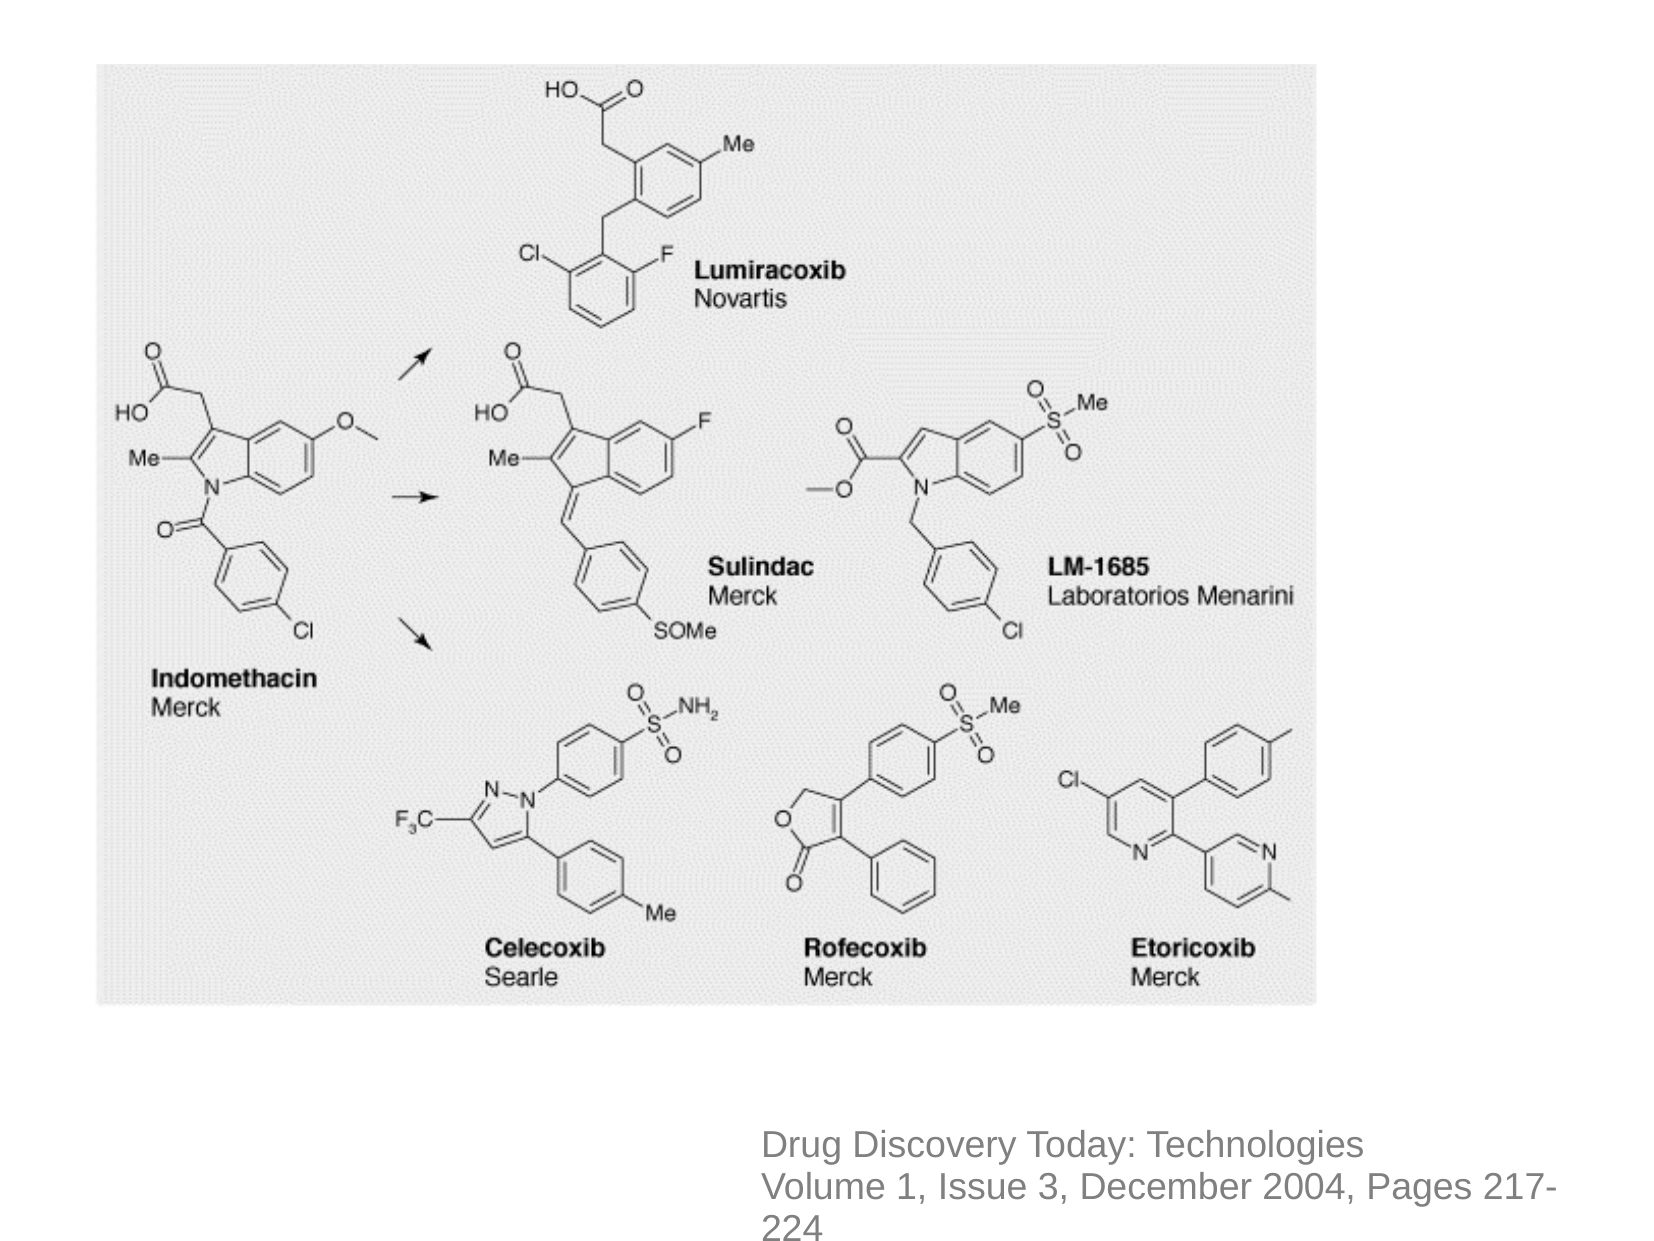

#
Drug Discovery Today: Technologies
Volume 1, Issue 3, December 2004, Pages 217-224